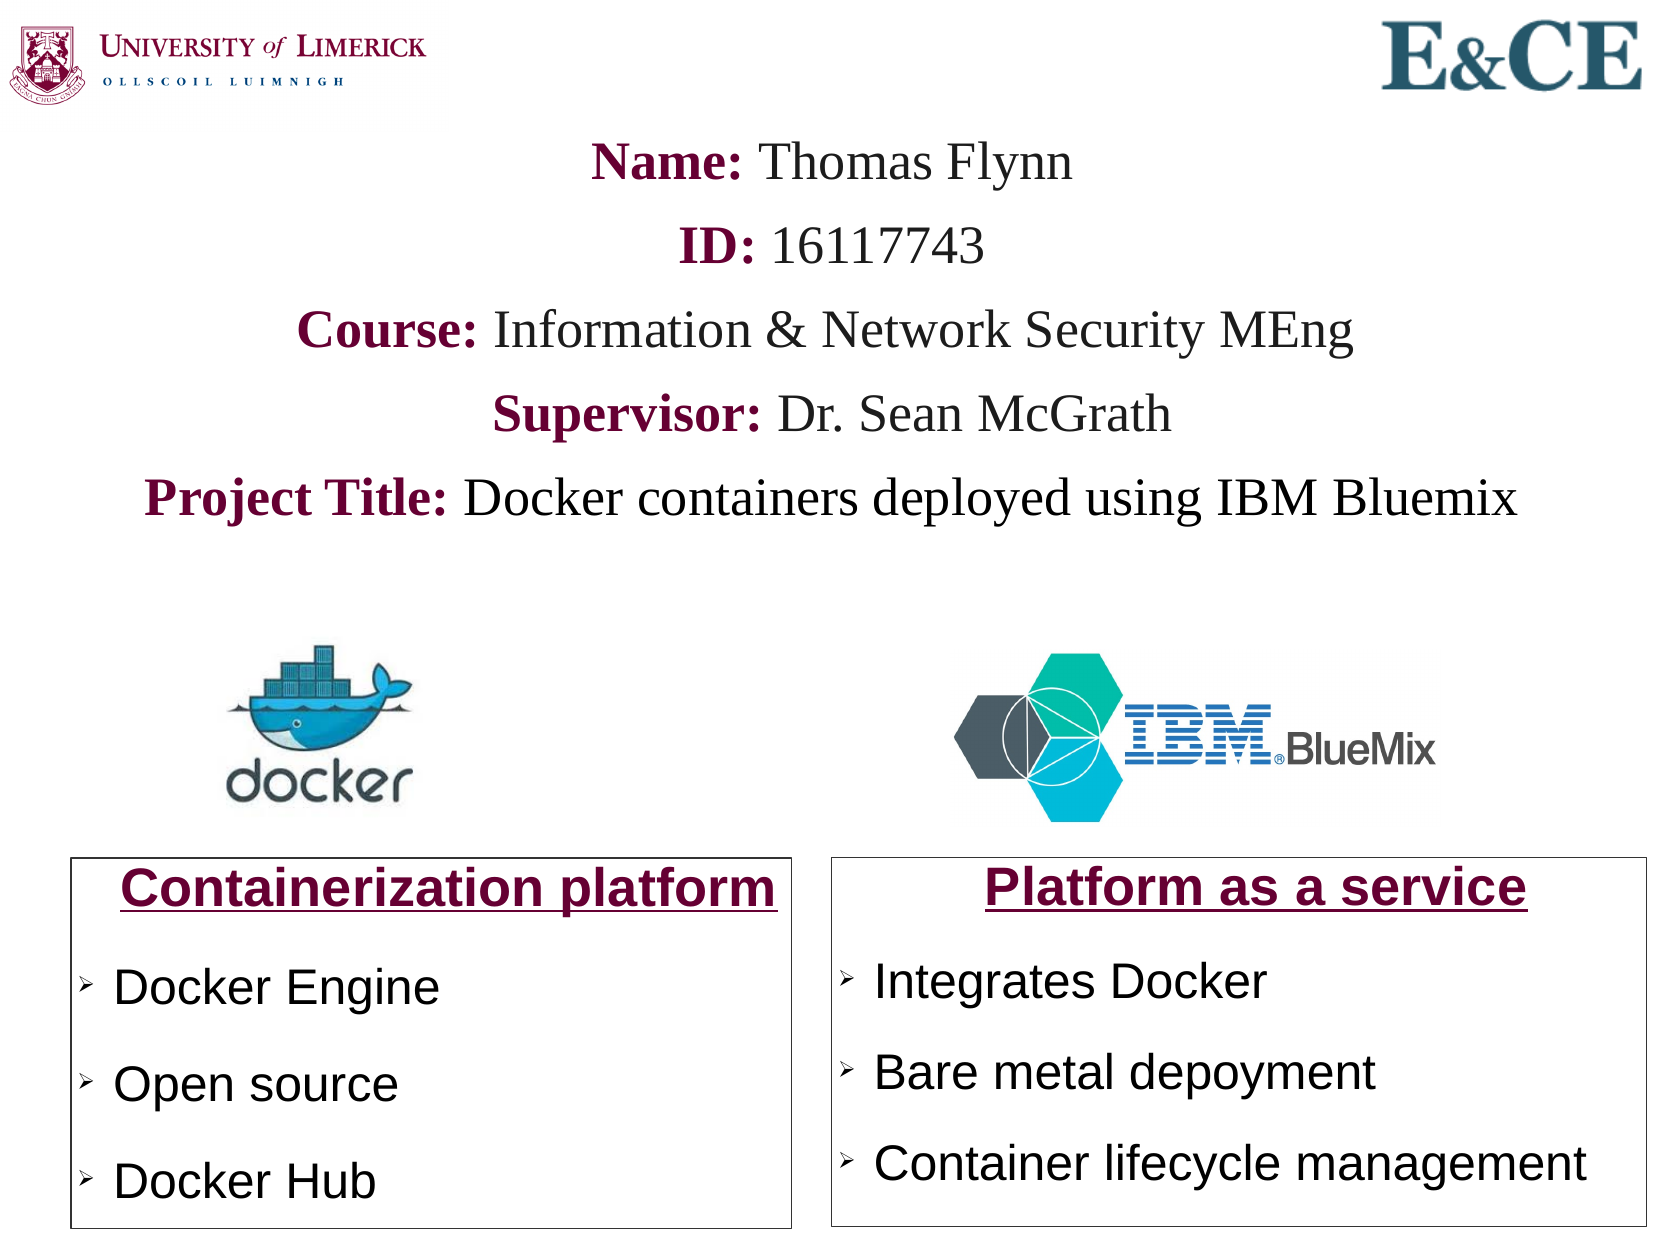

# Name: Thomas Flynn
ID: 16117743
Course: Information & Network Security MEng
Supervisor: Dr. Sean McGrath
Project Title: Docker containers deployed using IBM Bluemix
Platform as a service
Integrates Docker
Bare metal depoyment
Container lifecycle management
Containerization platform
Docker Engine
Open source
Docker Hub